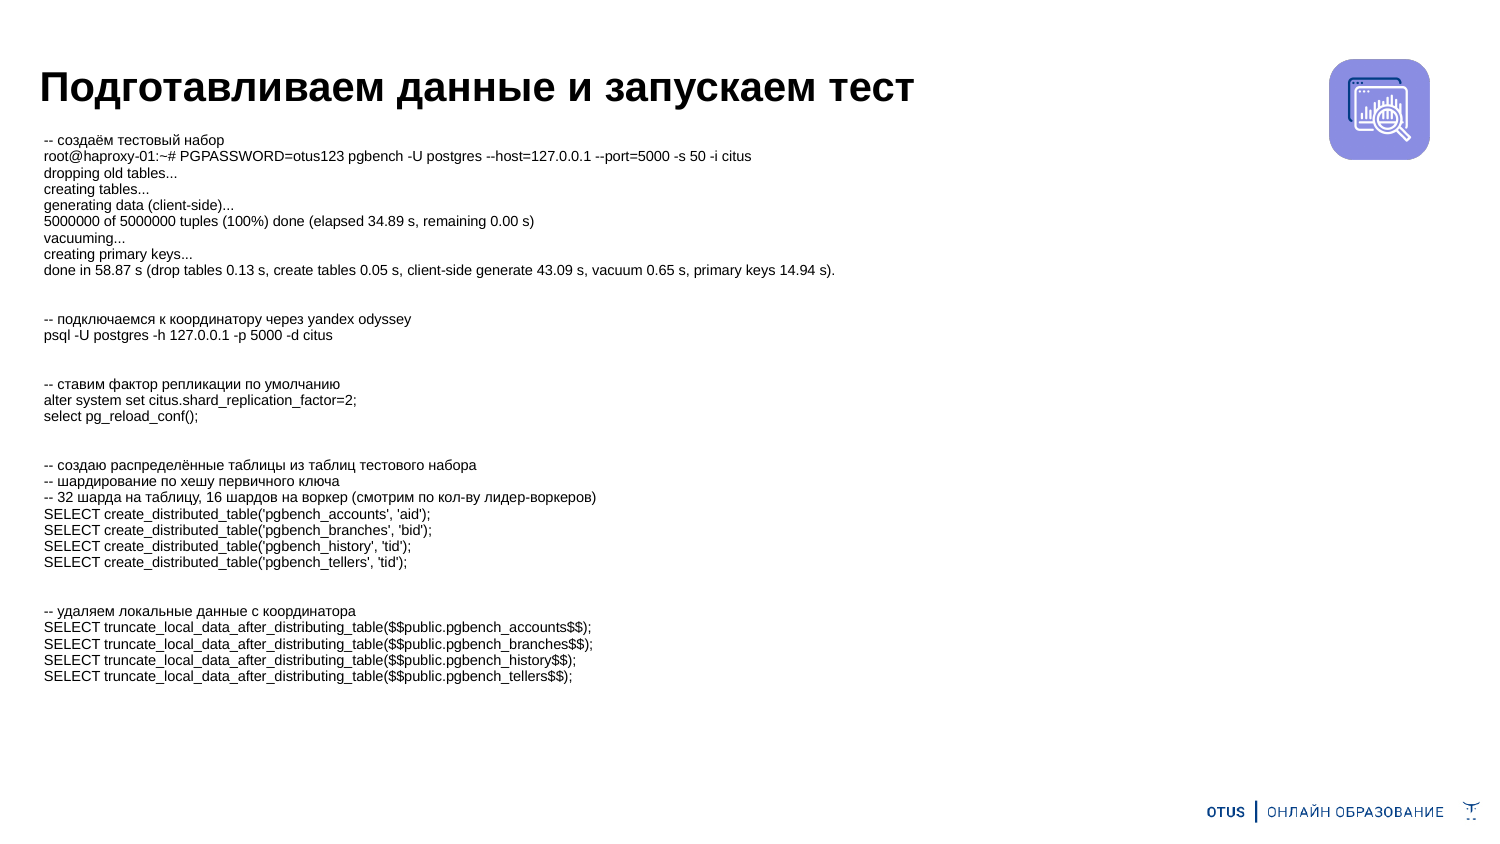

Подготавливаем данные и запускаем тест
-- создаём тестовый набор
root@haproxy-01:~# PGPASSWORD=otus123 pgbench -U postgres --host=127.0.0.1 --port=5000 -s 50 -i citus
dropping old tables...
creating tables...
generating data (client-side)...
5000000 of 5000000 tuples (100%) done (elapsed 34.89 s, remaining 0.00 s)
vacuuming...
creating primary keys...
done in 58.87 s (drop tables 0.13 s, create tables 0.05 s, client-side generate 43.09 s, vacuum 0.65 s, primary keys 14.94 s).
-- подключаемся к координатору через yandex odyssey
psql -U postgres -h 127.0.0.1 -p 5000 -d citus
-- ставим фактор репликации по умолчанию
alter system set citus.shard_replication_factor=2;
select pg_reload_conf();
-- создаю распределённые таблицы из таблиц тестового набора
-- шардирование по хешу первичного ключа
-- 32 шарда на таблицу, 16 шардов на воркер (смотрим по кол-ву лидер-воркеров)
SELECT create_distributed_table('pgbench_accounts', 'aid');
SELECT create_distributed_table('pgbench_branches', 'bid');
SELECT create_distributed_table('pgbench_history', 'tid');
SELECT create_distributed_table('pgbench_tellers', 'tid');
-- удаляем локальные данные с координатора
SELECT truncate_local_data_after_distributing_table($$public.pgbench_accounts$$);
SELECT truncate_local_data_after_distributing_table($$public.pgbench_branches$$);
SELECT truncate_local_data_after_distributing_table($$public.pgbench_history$$);
SELECT truncate_local_data_after_distributing_table($$public.pgbench_tellers$$);